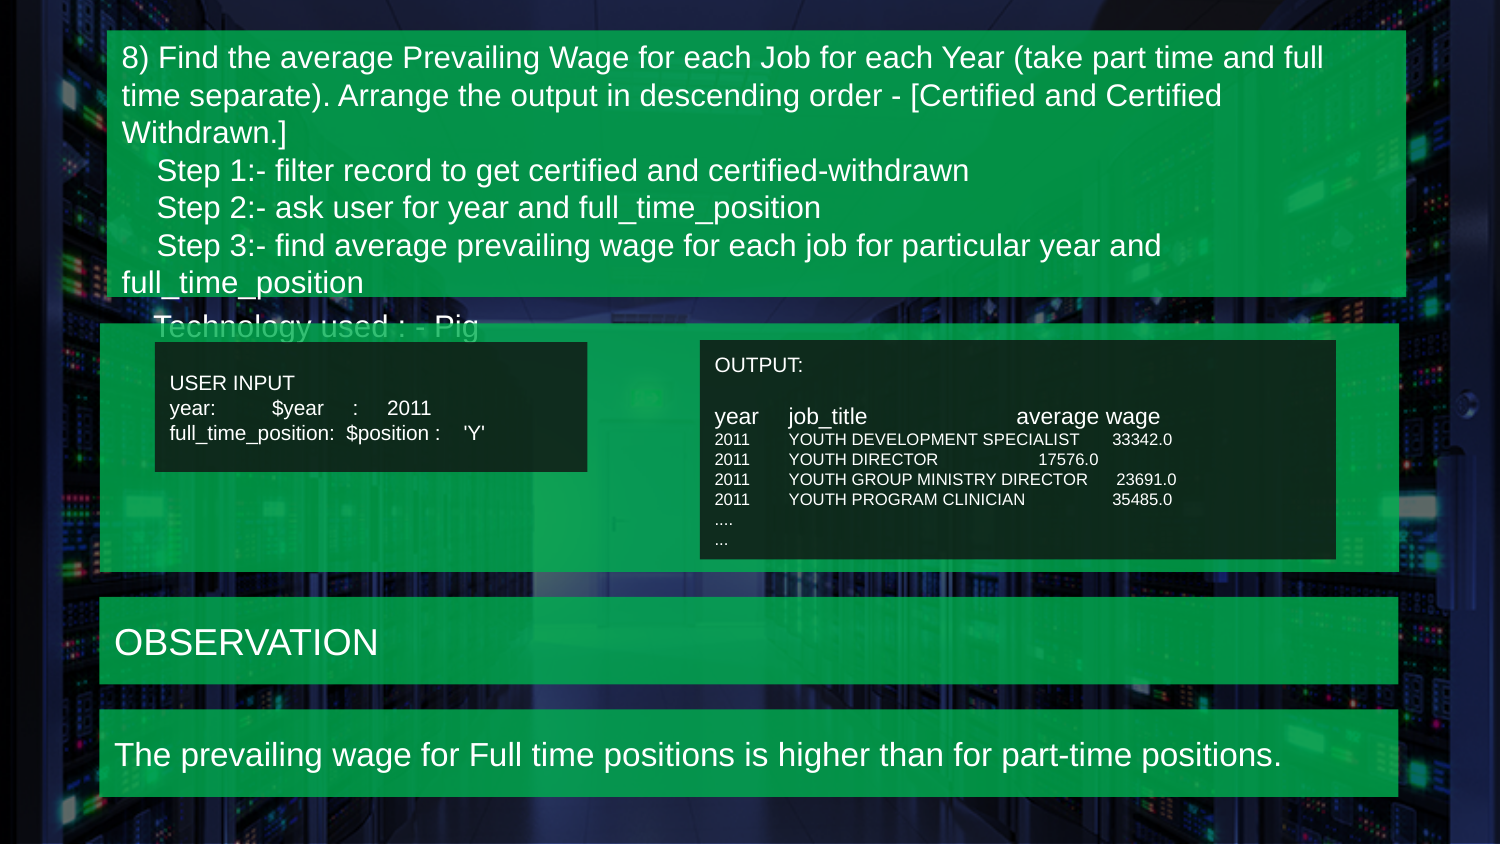

8) Find the average Prevailing Wage for each Job for each Year (take part time and full time separate). Arrange the output in descending order - [Certified and Certified Withdrawn.]
 Step 1:- filter record to get certified and certified-withdrawn
 Step 2:- ask user for year and full_time_position
 Step 3:- find average prevailing wage for each job for particular year and 		full_time_position
 Technology used : - Pig
OUTPUT:
year	job_title 		 average wage
2011	YOUTH DEVELOPMENT SPECIALIST	 33342.0
2011	YOUTH DIRECTOR 	 17576.0
2011	YOUTH GROUP MINISTRY DIRECTOR 23691.0
2011	YOUTH PROGRAM CLINICIAN	 35485.0
....
...
USER INPUT
year: 	 $year : 2011
full_time_position: $position : 'Y'
OBSERVATION
The prevailing wage for Full time positions is higher than for part-time positions.